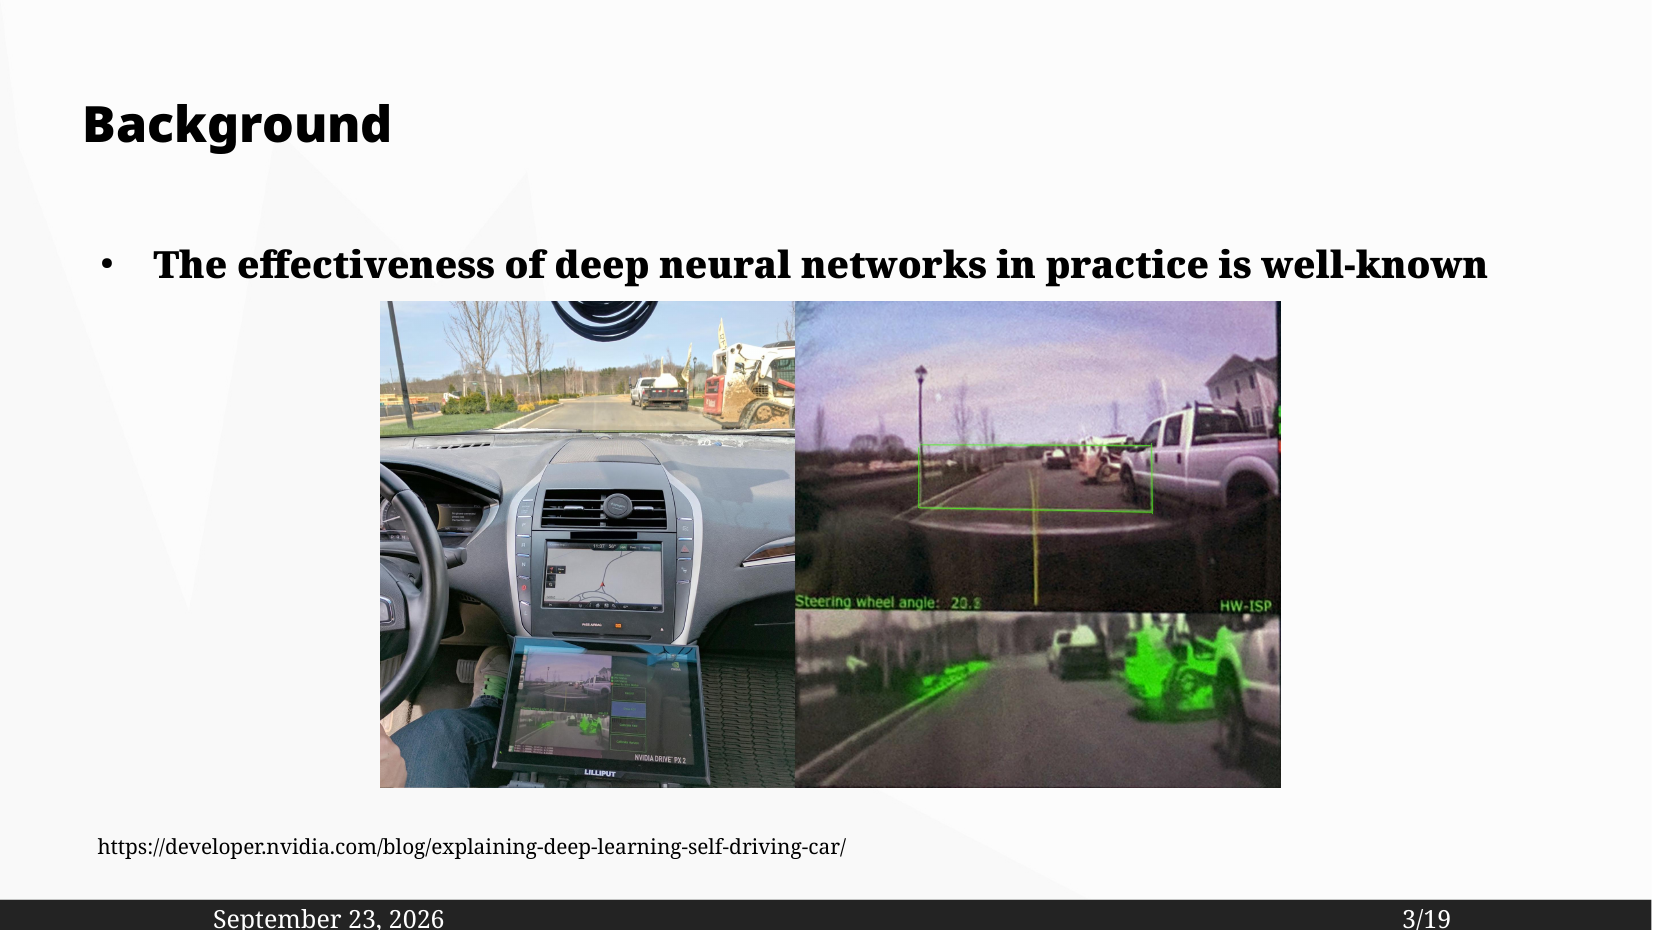

# Background
The effectiveness of deep neural networks in practice is well-known
https://developer.nvidia.com/blog/explaining-deep-learning-self-driving-car/